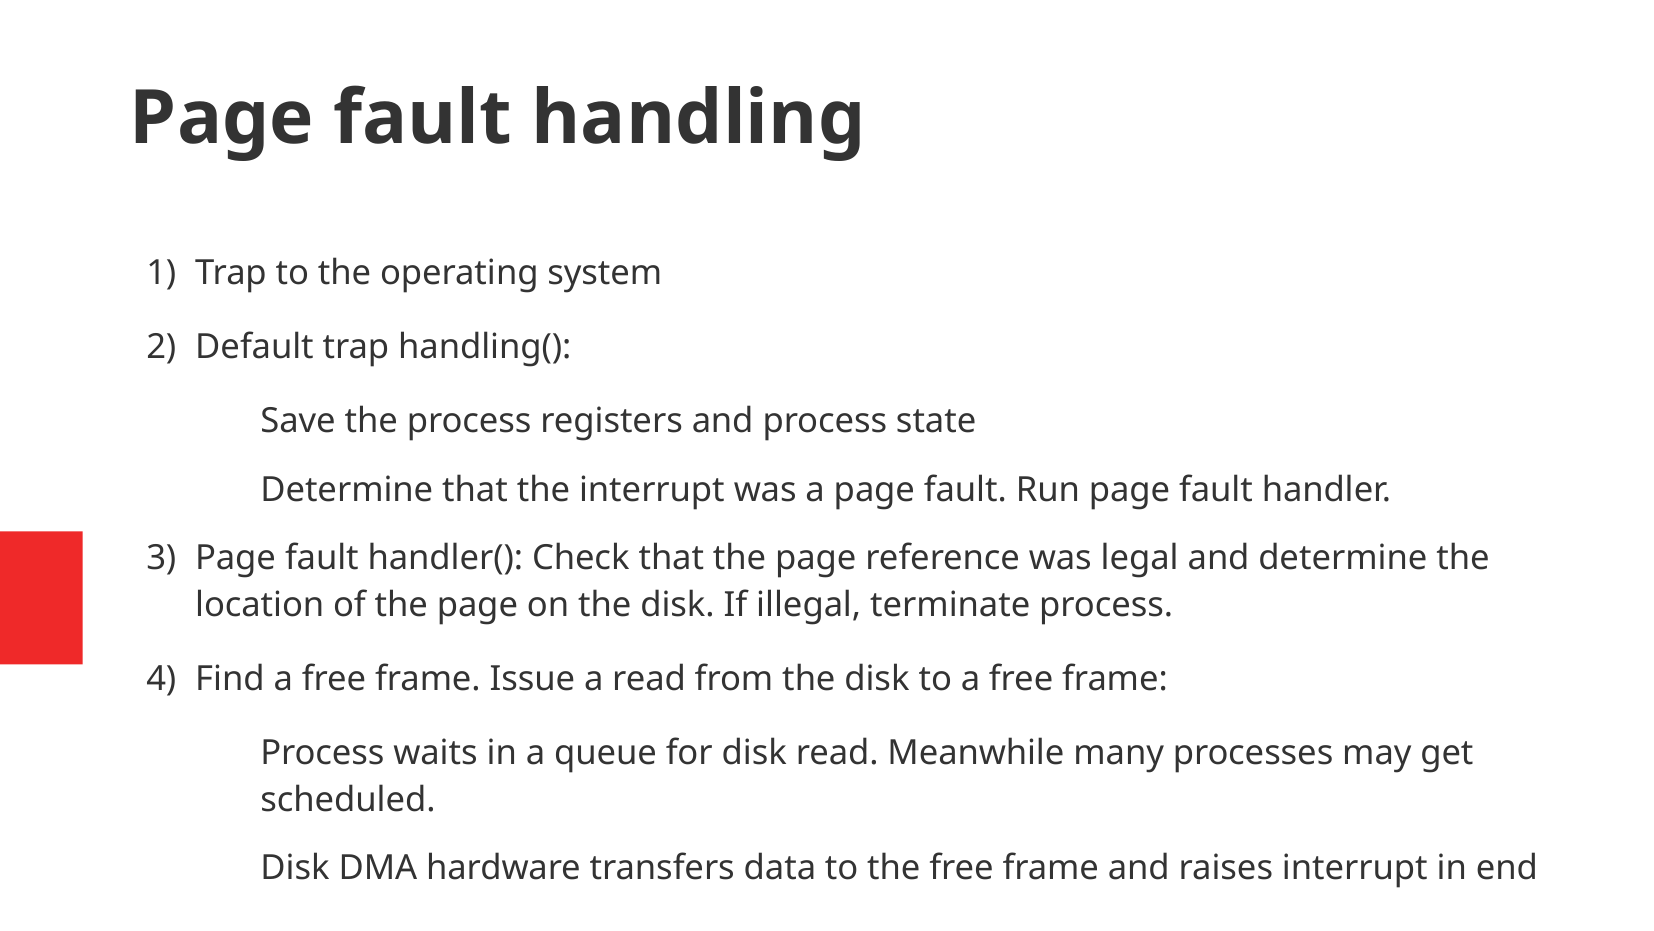

# Page fault handling
Trap to the operating system
Default trap handling():
Save the process registers and process state
Determine that the interrupt was a page fault. Run page fault handler.
Page fault handler(): Check that the page reference was legal and determine the location of the page on the disk. If illegal, terminate process.
Find a free frame. Issue a read from the disk to a free frame:
Process waits in a queue for disk read. Meanwhile many processes may get scheduled.
Disk DMA hardware transfers data to the free frame and raises interrupt in end